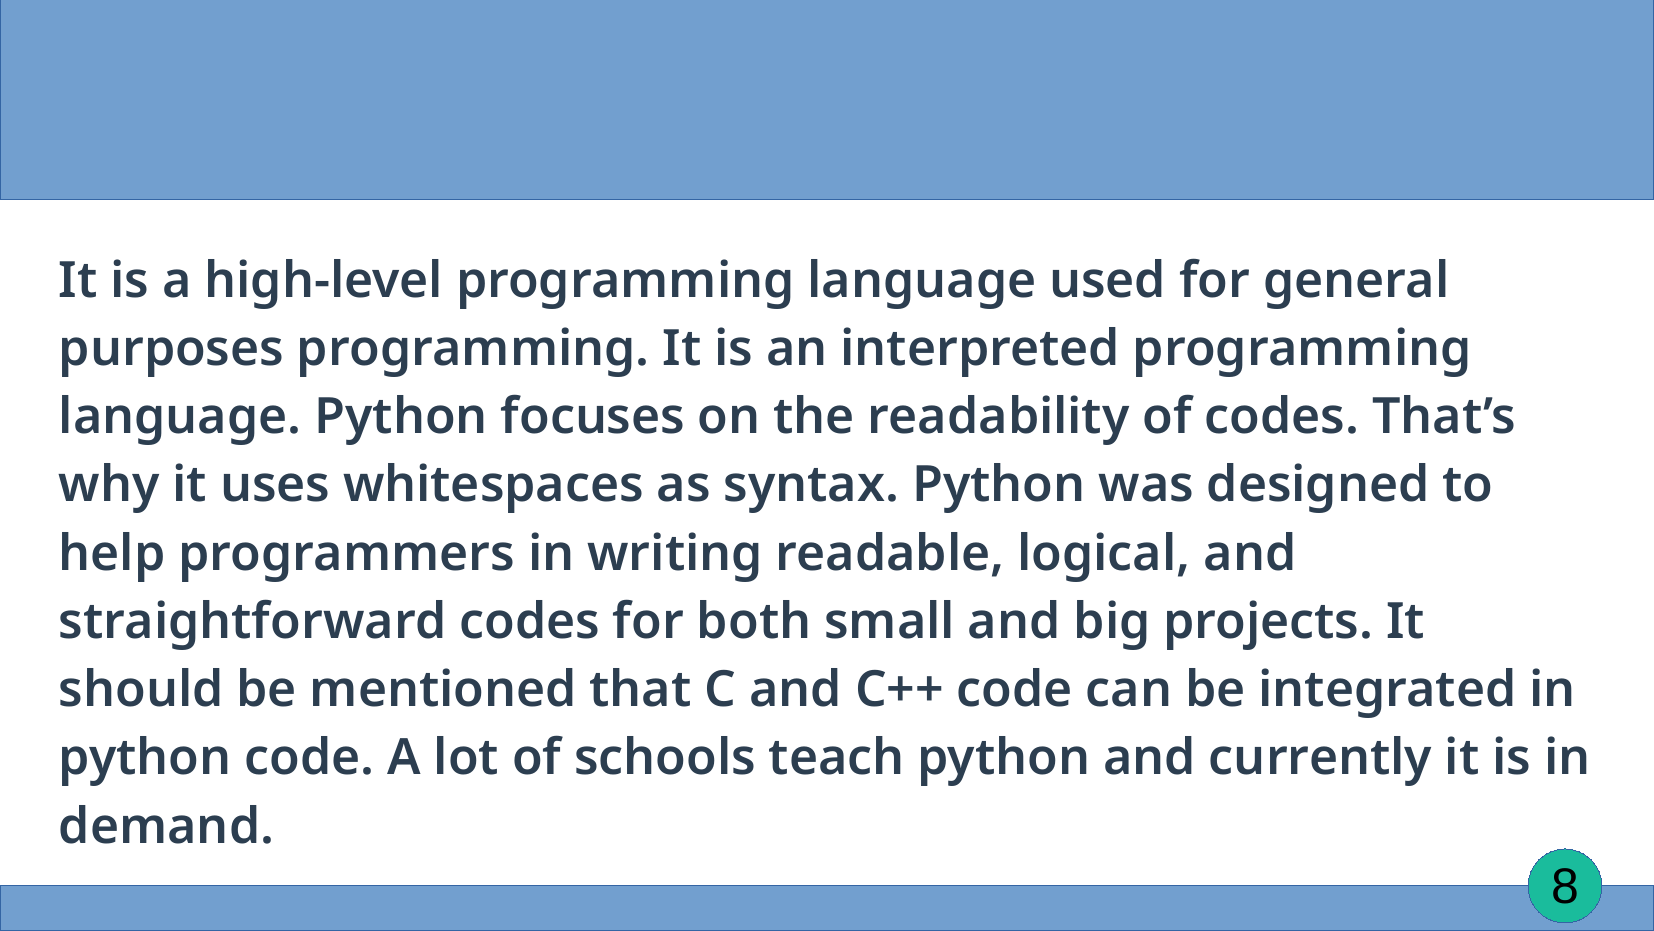

#
It is a high-level programming language used for general purposes programming. It is an interpreted programming language. Python focuses on the readability of codes. That’s why it uses whitespaces as syntax. Python was designed to help programmers in writing readable, logical, and straightforward codes for both small and big projects. It should be mentioned that C and C++ code can be integrated in python code. A lot of schools teach python and currently it is in demand.